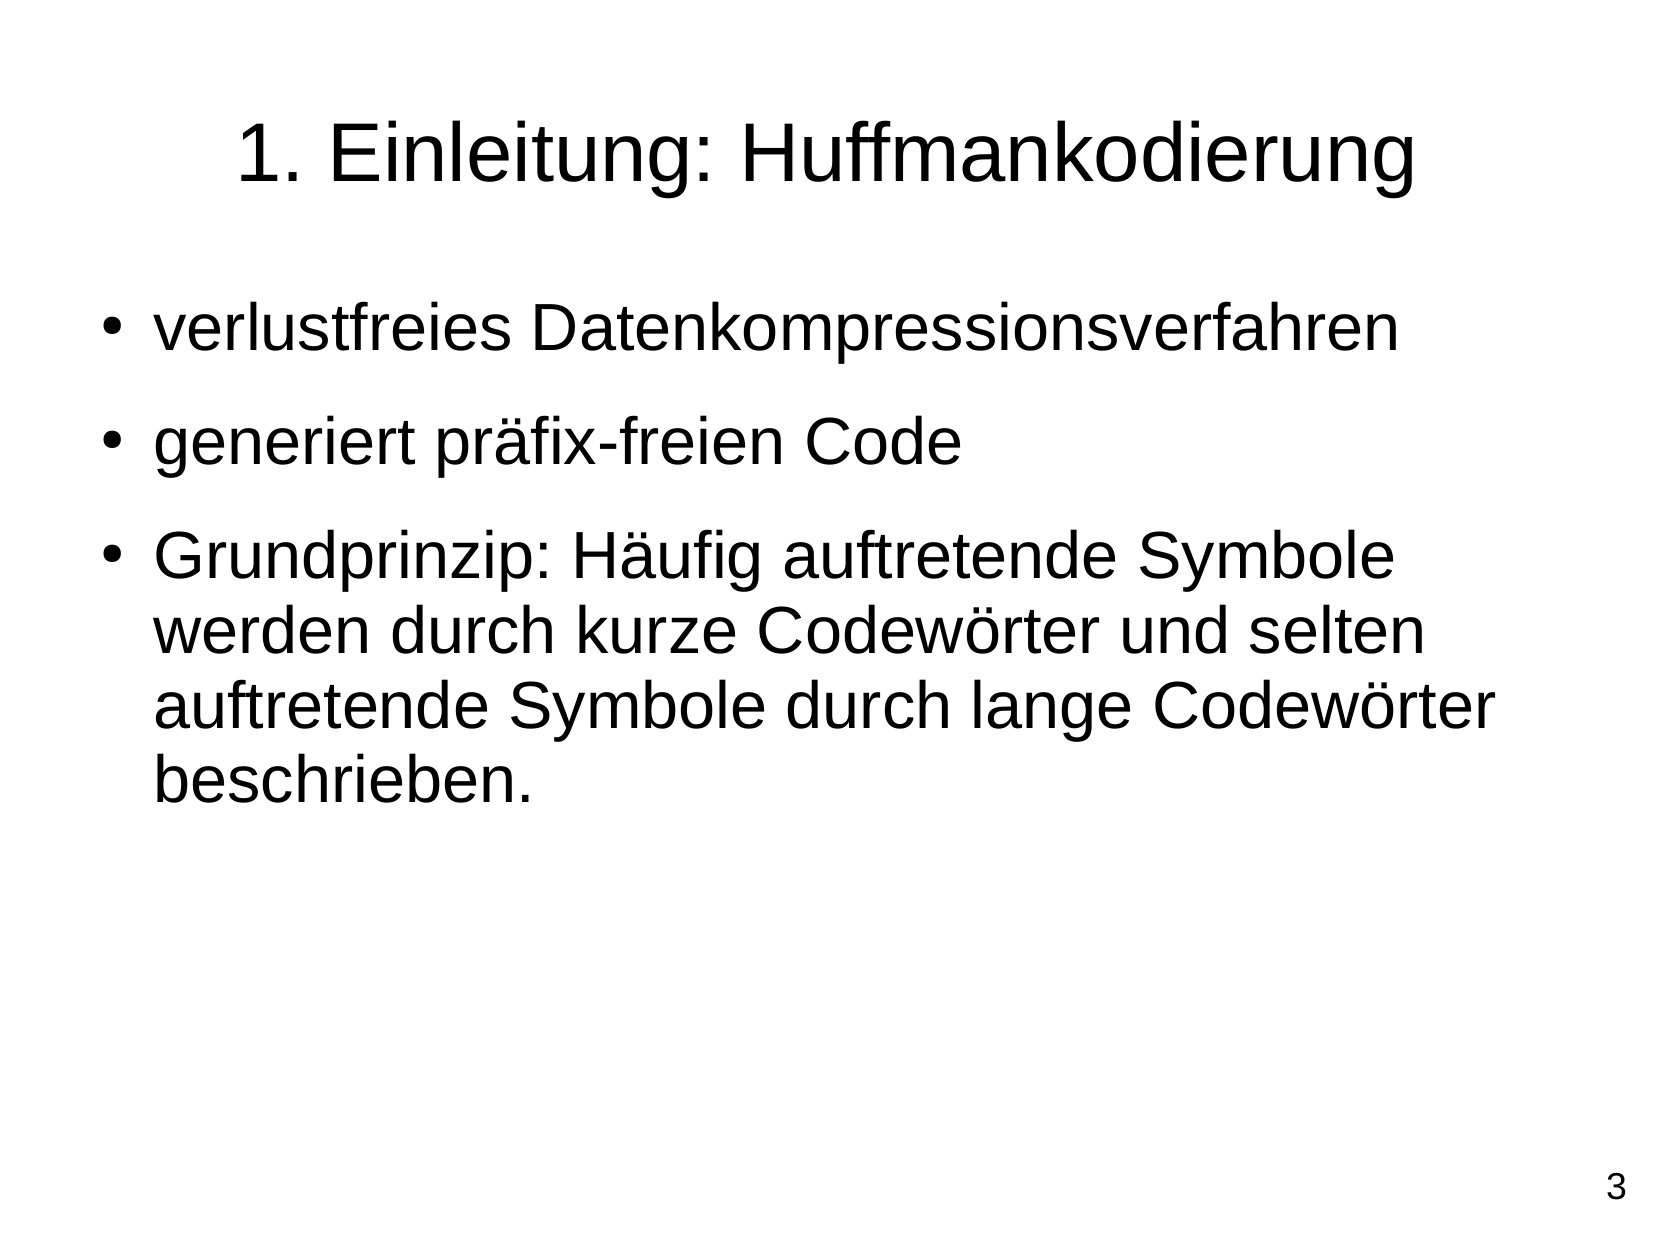

# 1. Einleitung: Huffmankodierung
verlustfreies Datenkompressionsverfahren
generiert präfix-freien Code
Grundprinzip: Häufig auftretende Symbole werden durch kurze Codewörter und selten auftretende Symbole durch lange Codewörter beschrieben.